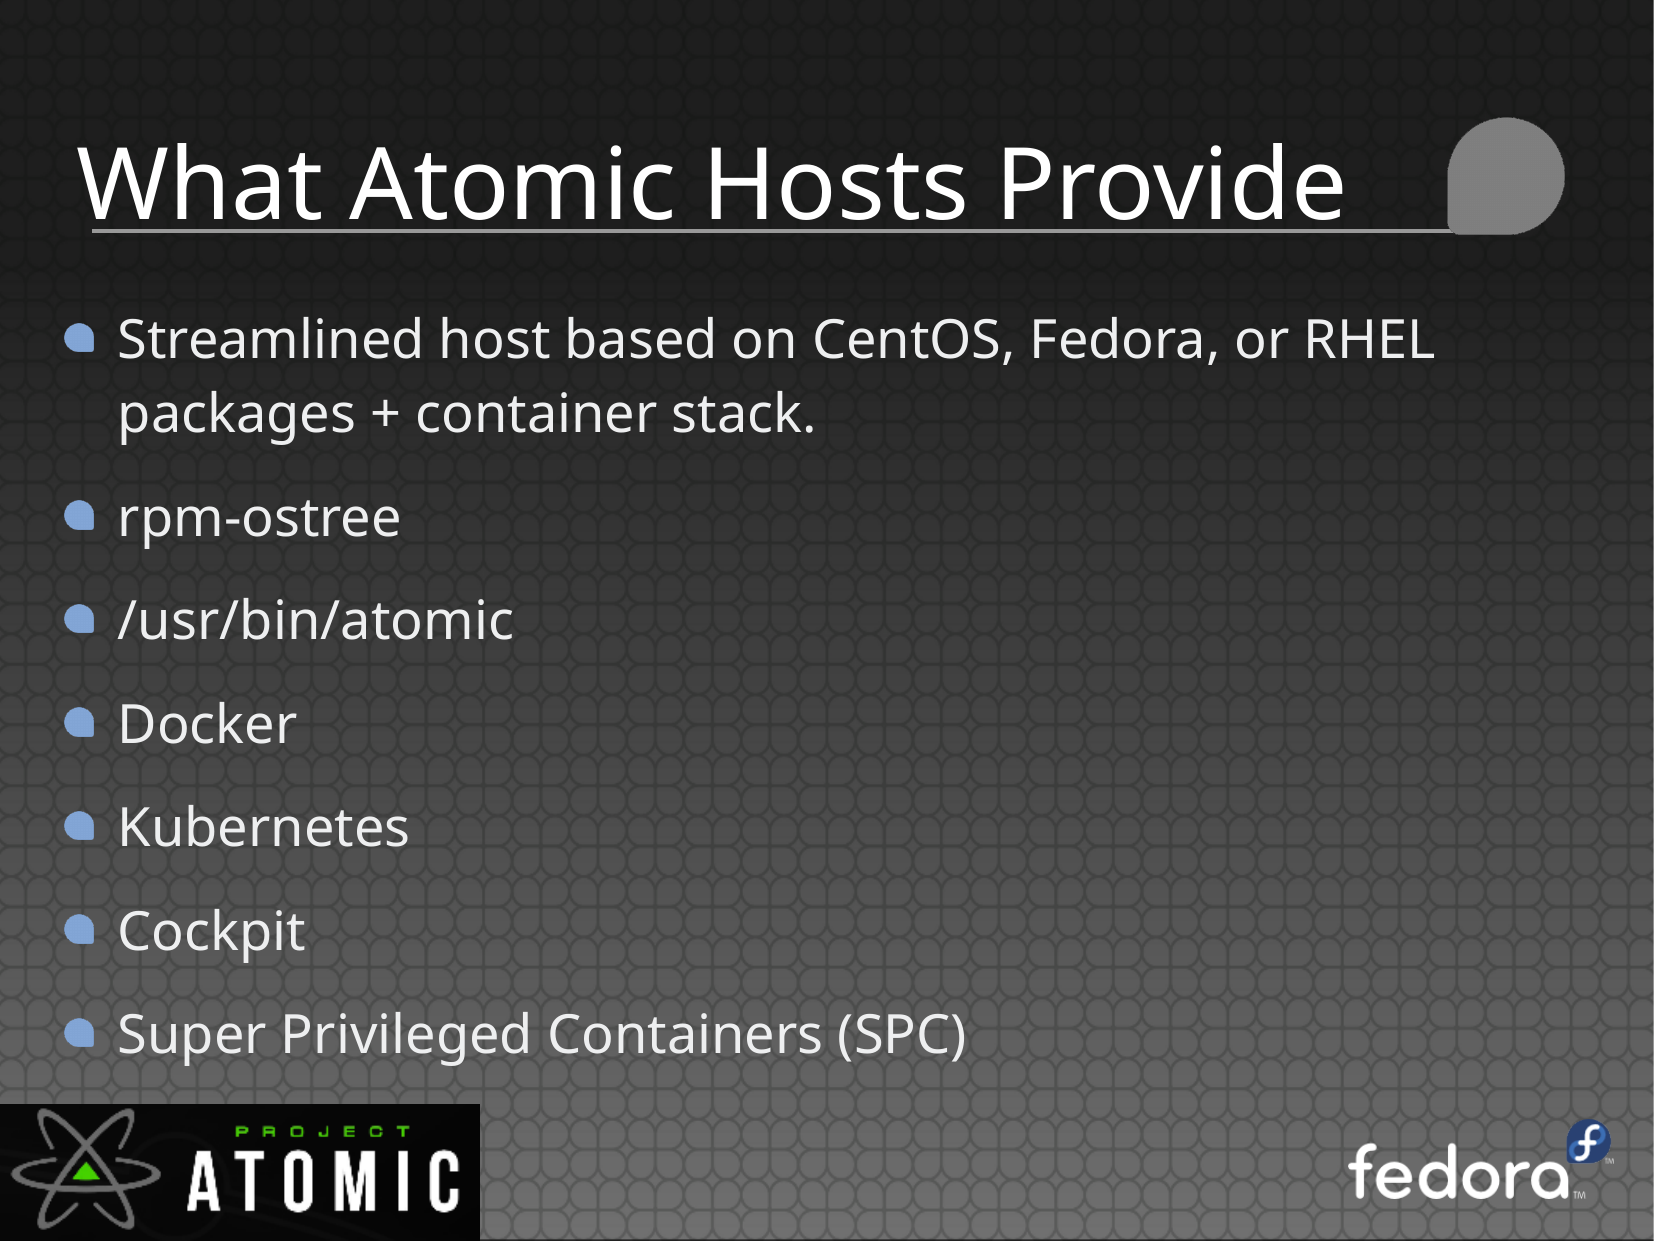

# What Atomic Hosts Provide
Streamlined host based on CentOS, Fedora, or RHEL packages + container stack.
rpm-ostree
/usr/bin/atomic
Docker
Kubernetes
Cockpit
Super Privileged Containers (SPC)